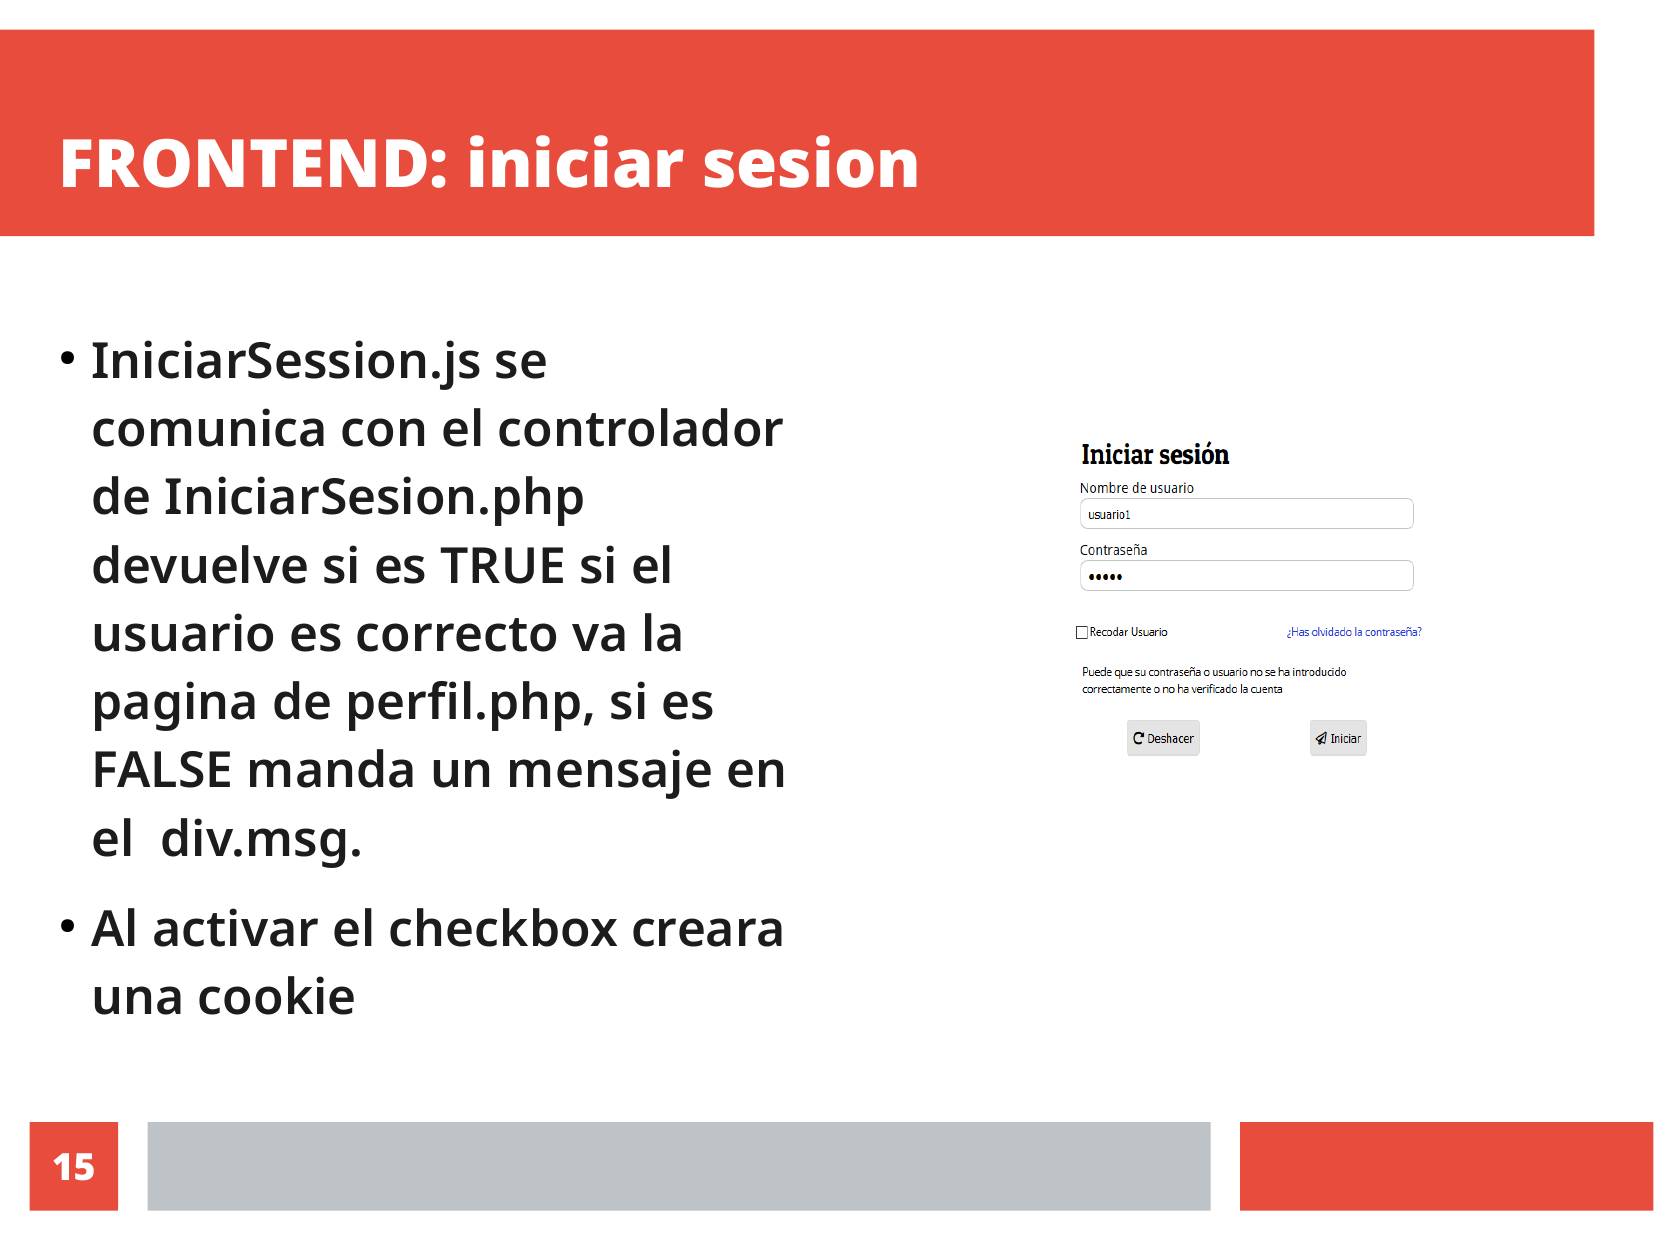

# FRONTEND: iniciar sesion
IniciarSession.js se comunica con el controlador de IniciarSesion.php devuelve si es TRUE si el usuario es correcto va la pagina de perfil.php, si es FALSE manda un mensaje en el div.msg.
Al activar el checkbox creara una cookie
15